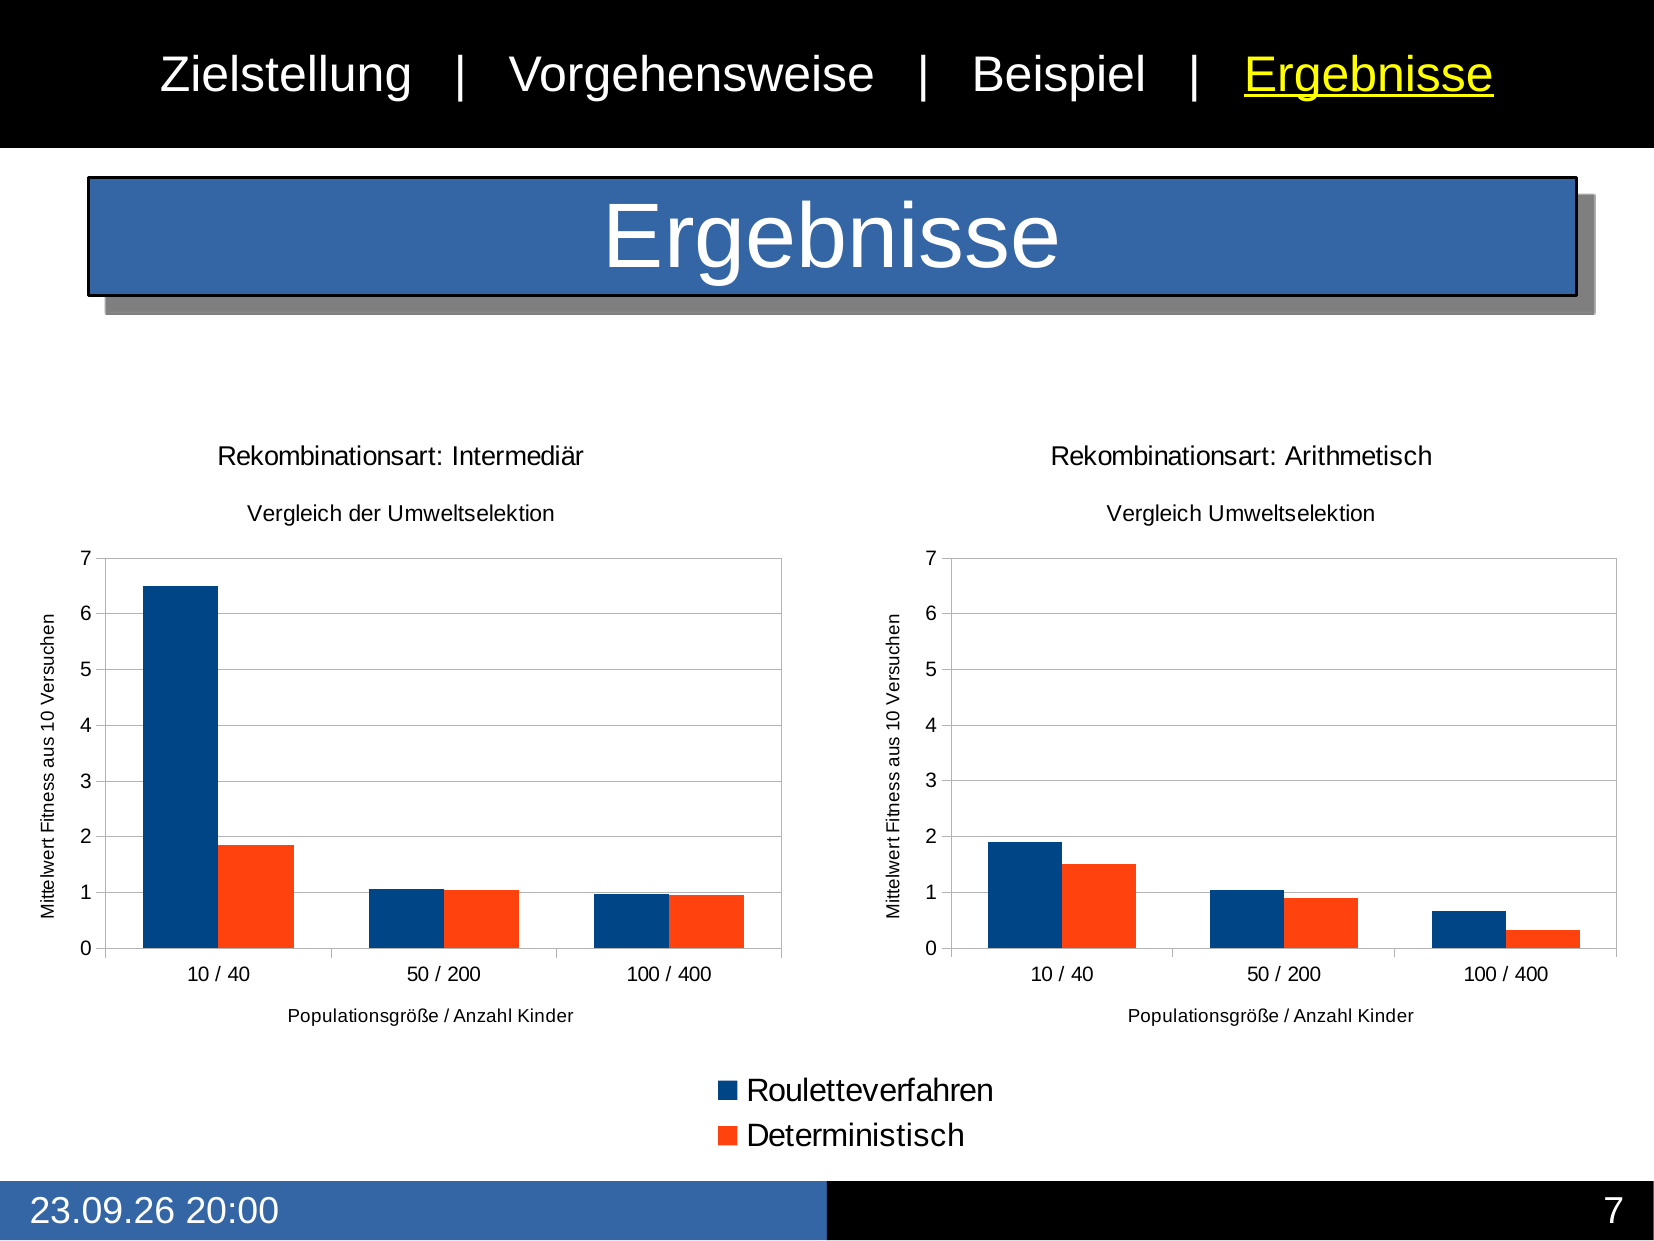

Zielstellung | Vorgehensweise | Beispiel | Ergebnisse
# Ergebnisse
### Chart: Rekombinationsart: Intermediär
Vergleich der Umweltselektion
| Category | Rouletteverfahren | Deterministisch |
|---|---|---|
| 10 / 40 | 6.50269787764687 | 1.85789613957414 |
| 50 / 200 | 1.05706381361712 | 1.04842980270811 |
| 100 / 400 | 0.980619542734735 | 0.949853339051704 |
### Chart: Rekombinationsart: Arithmetisch
Vergleich Umweltselektion
| Category | Rouletteverfahren | Deterministisch |
|---|---|---|
| 10 / 40 | 1.90744806838877 | 1.51396856676041 |
| 50 / 200 | 1.04671494528581 | 0.895545120039835 |
| 100 / 400 | 0.664680780761379 | 0.315433210920247 |
7